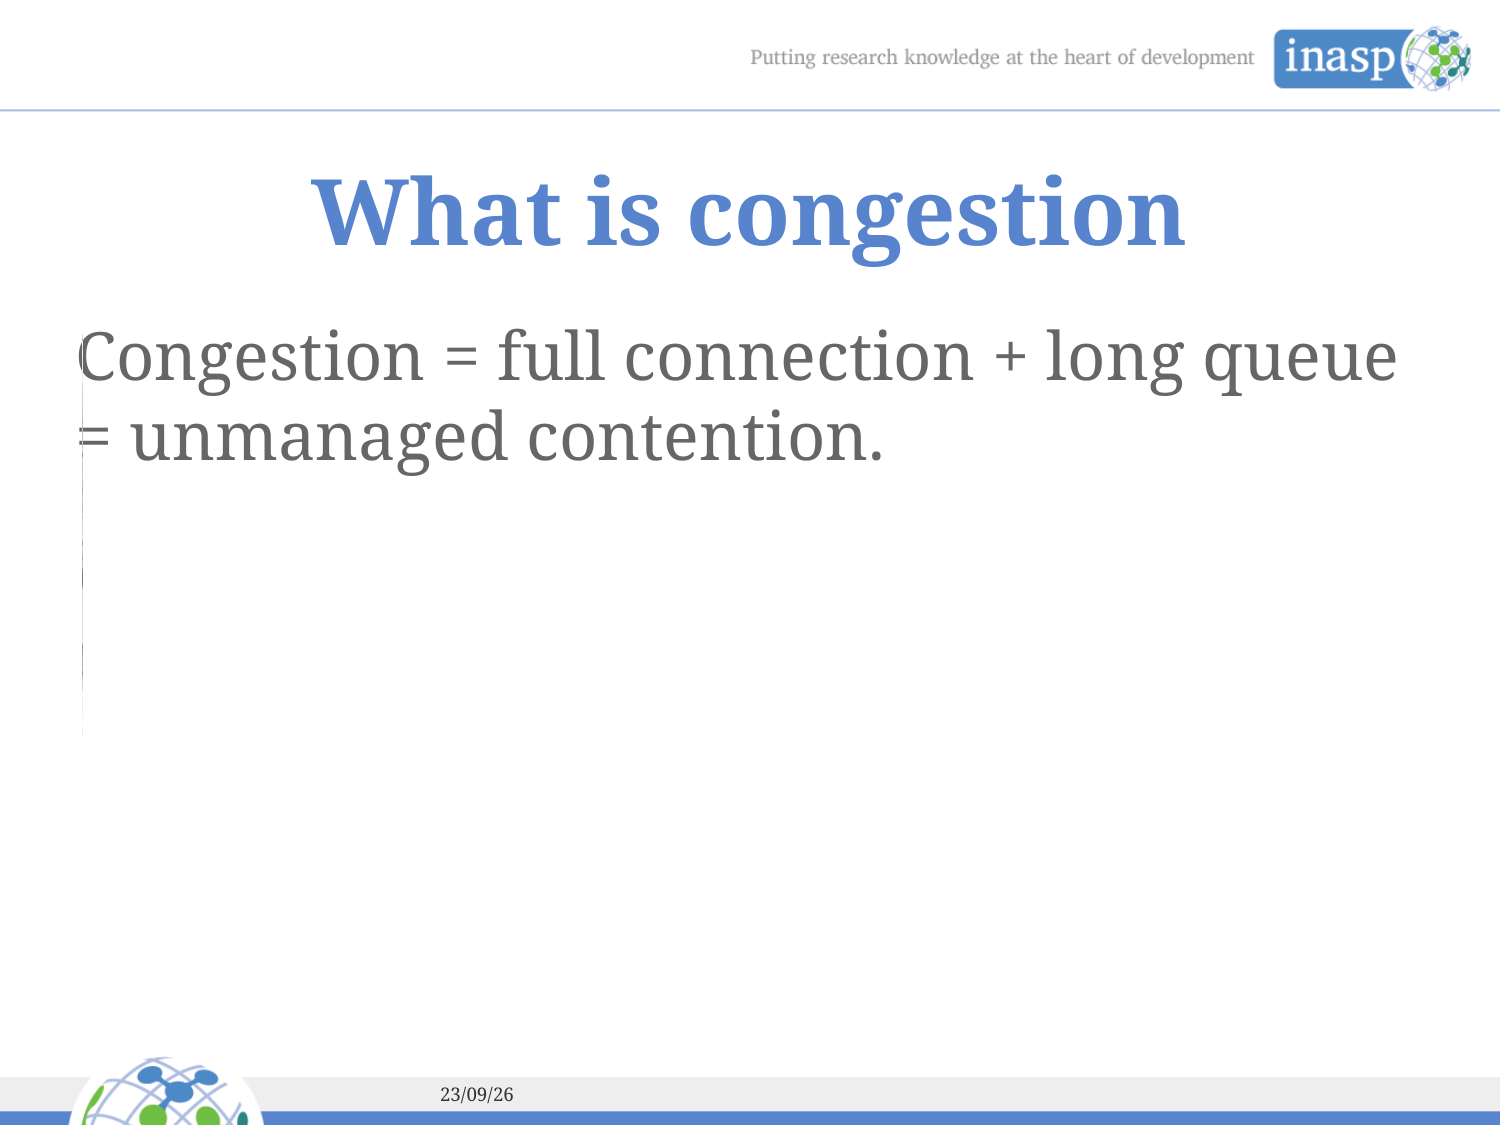

# What is congestion
Congestion = full connection + long queue = unmanaged contention.